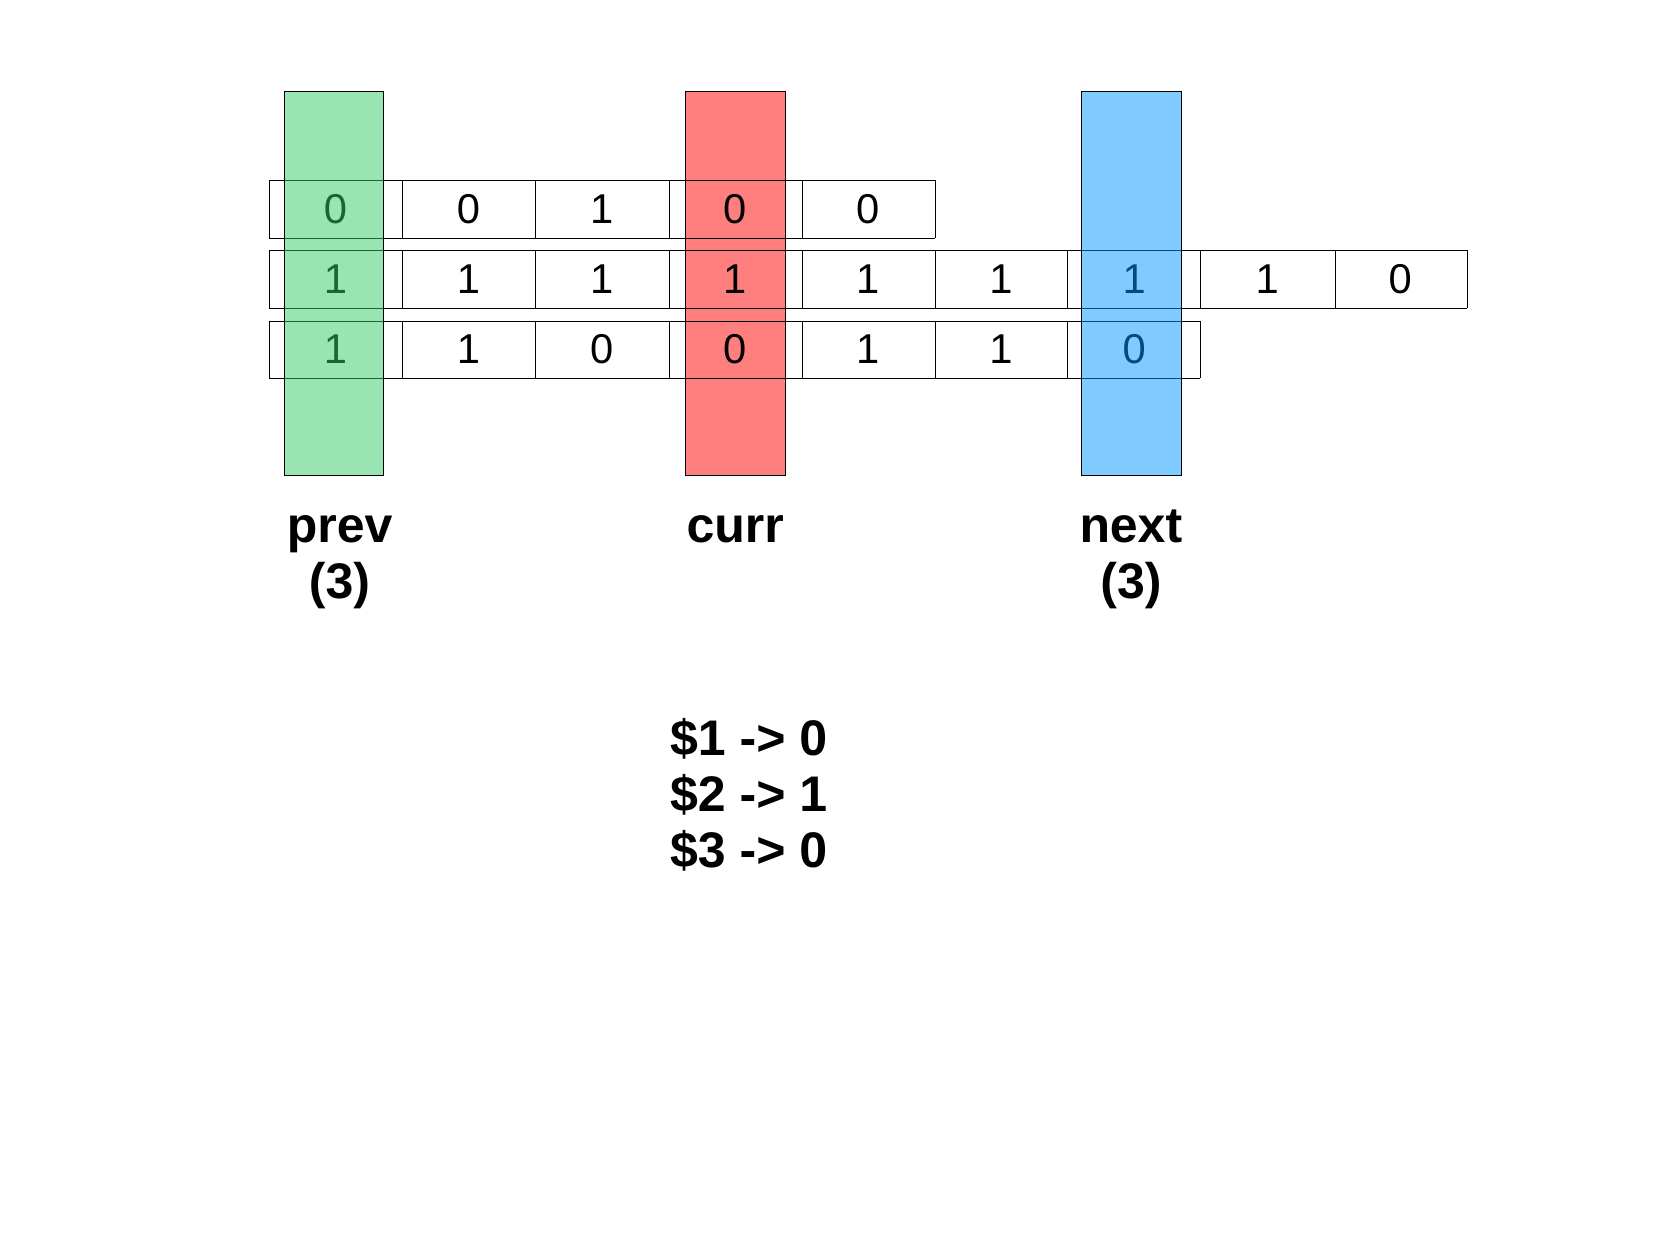

curr
next(3)
prev(3)
$1 -> 0
$2 -> 1
$3 -> 0